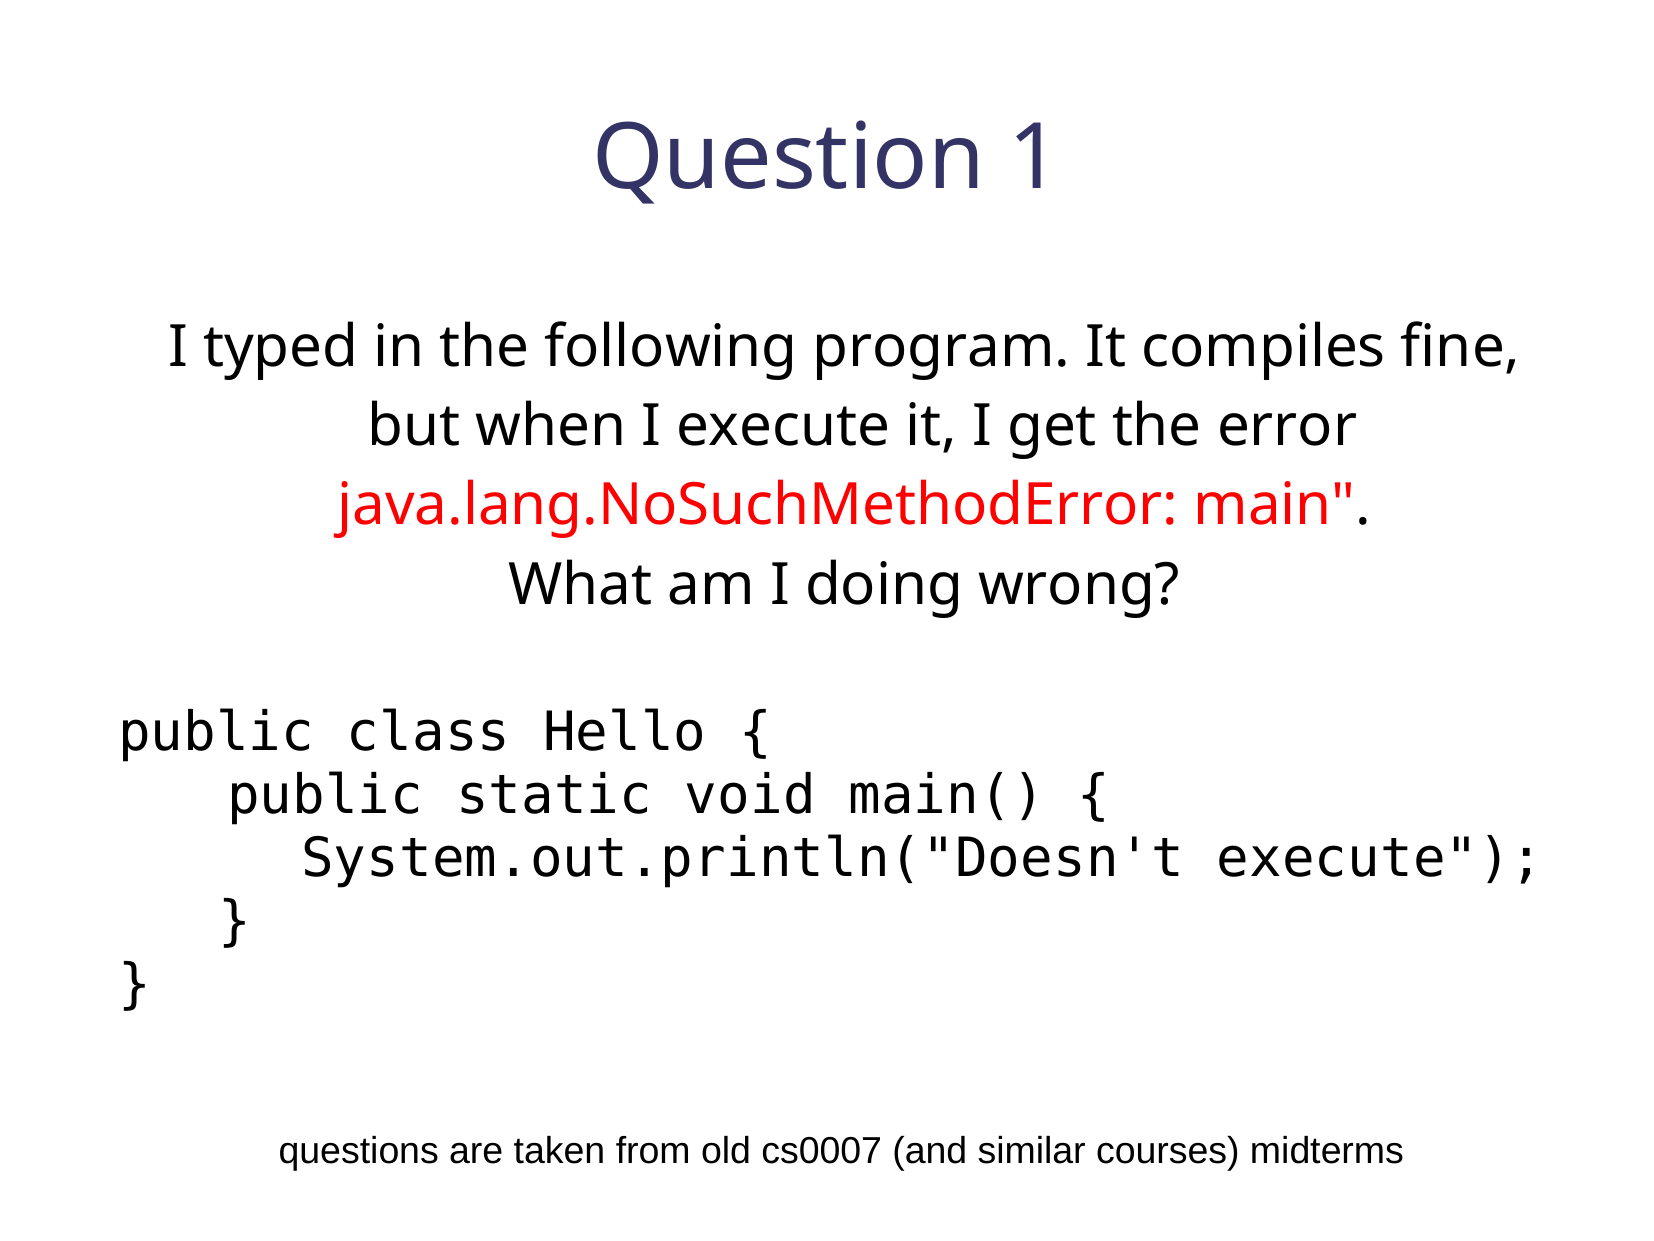

# Question
I typed in the following program. It compiles fine, but when I execute it, I get the error java.lang.NoSuchMethodError: main".
What am I doing wrong?
public class Hello {
	public static void main() {
		System.out.println("Doesn't execute"); }
}
questions are taken from old cs0007 (and similar courses) midterms